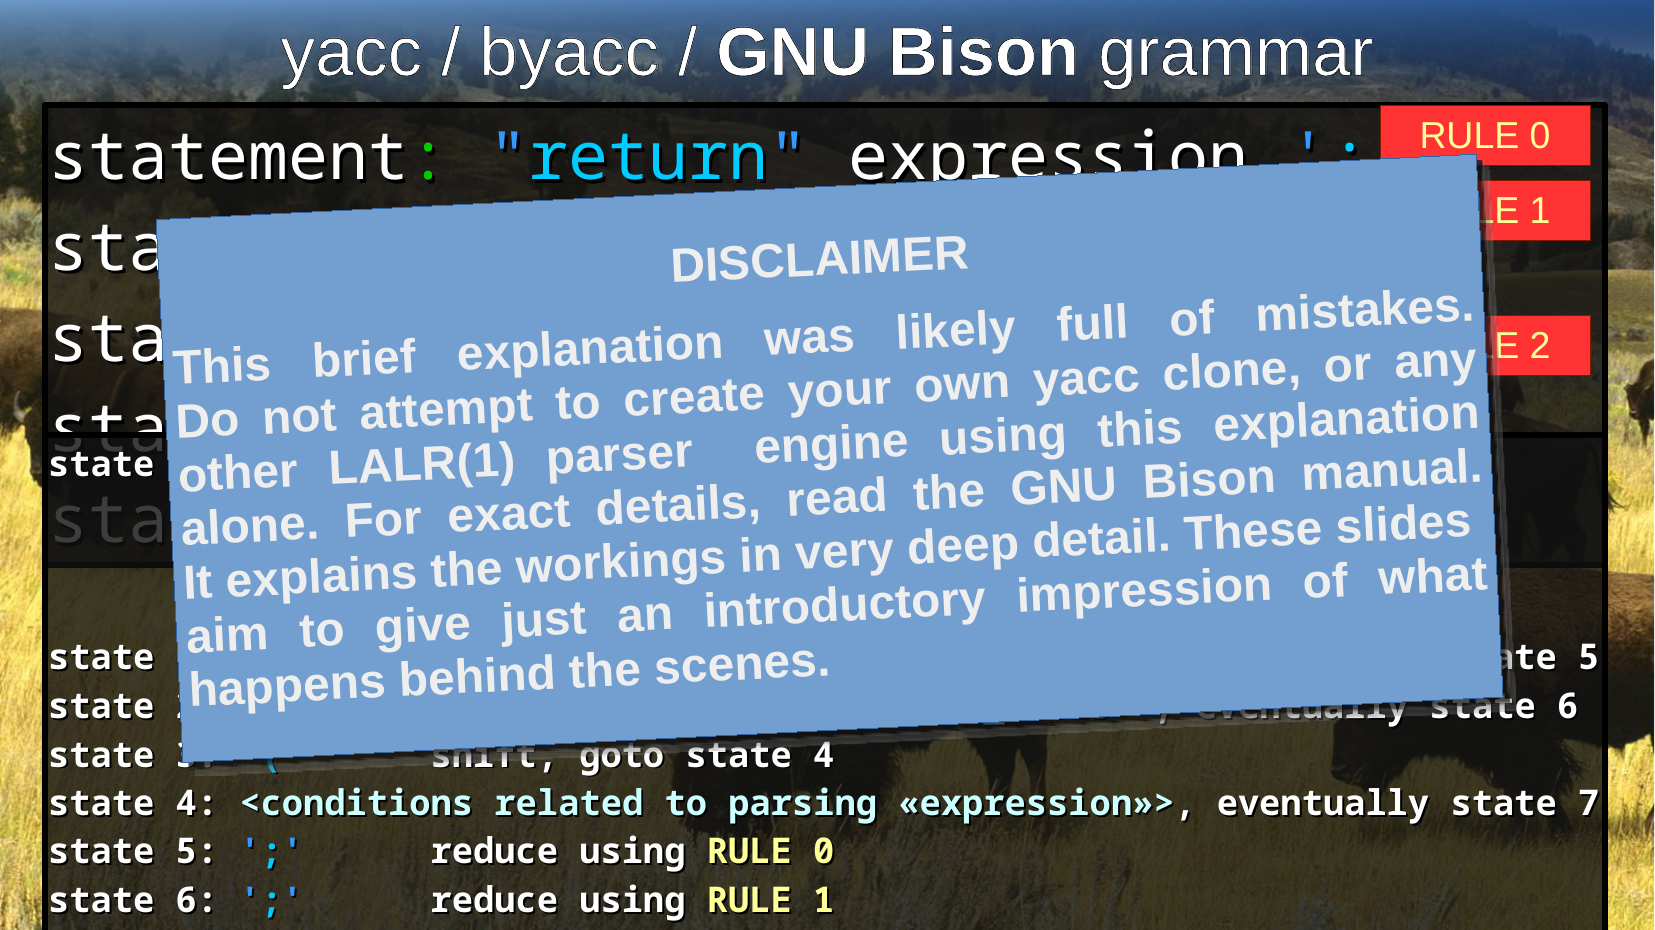

# yacc / byacc / GNU Bison grammar
statement: "return" expression ';' ;
statement: "var" var_decls ';' ;
statement: "if" '(' expression ')' statement;
statement: ';' ;
RULE 0
RULE 1
DISCLAIMER
This brief explanation was likely full of mistakes.
Do not attempt to create your own yacc clone, or any
other LALR(1) parser engine using this explanation
alone. For exact details, read the GNU Bison manual.
It explains the workings in very deep detail. These slides
aim to give just an introductory impression of what
happens behind the scenes.
RULE 3
RULE 2
state 0: "return" shift, goto state 1
 "var" shift, goto state 2
 "if" shift, goto state 3
 ';' reduce using RULE 3
state 1: <conditions related to parsing «expression»>, eventually state 5
state 2: <conditions related to parsing «var_decls»>, eventually state 6
state 3: '(' shift, goto state 4
state 4: <conditions related to parsing «expression»>, eventually state 7
state 5: ';' reduce using RULE 0
state 6: ';' reduce using RULE 1
state 7: ')' shift, goto state 8
state 8: <same as state 0, but now with a default-rule that reduces using RULE 2>